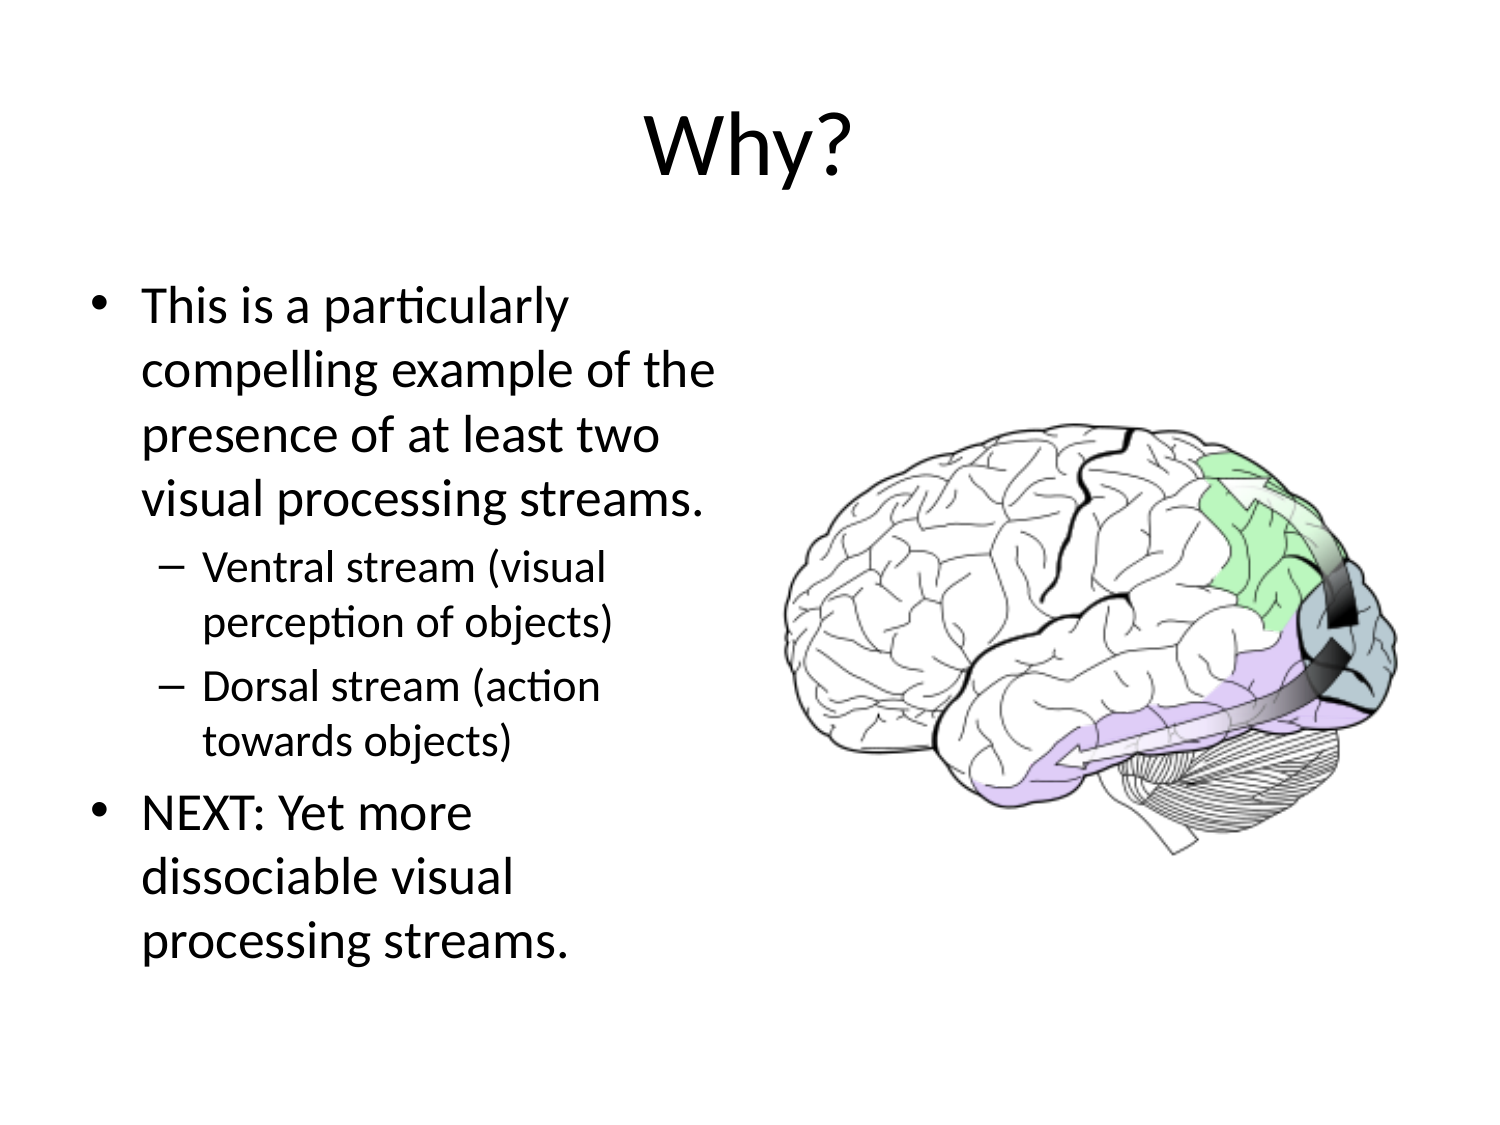

# Why?
This is a particularly compelling example of the presence of at least two visual processing streams.
Ventral stream (visual perception of objects)
Dorsal stream (action towards objects)
NEXT: Yet more dissociable visual processing streams.